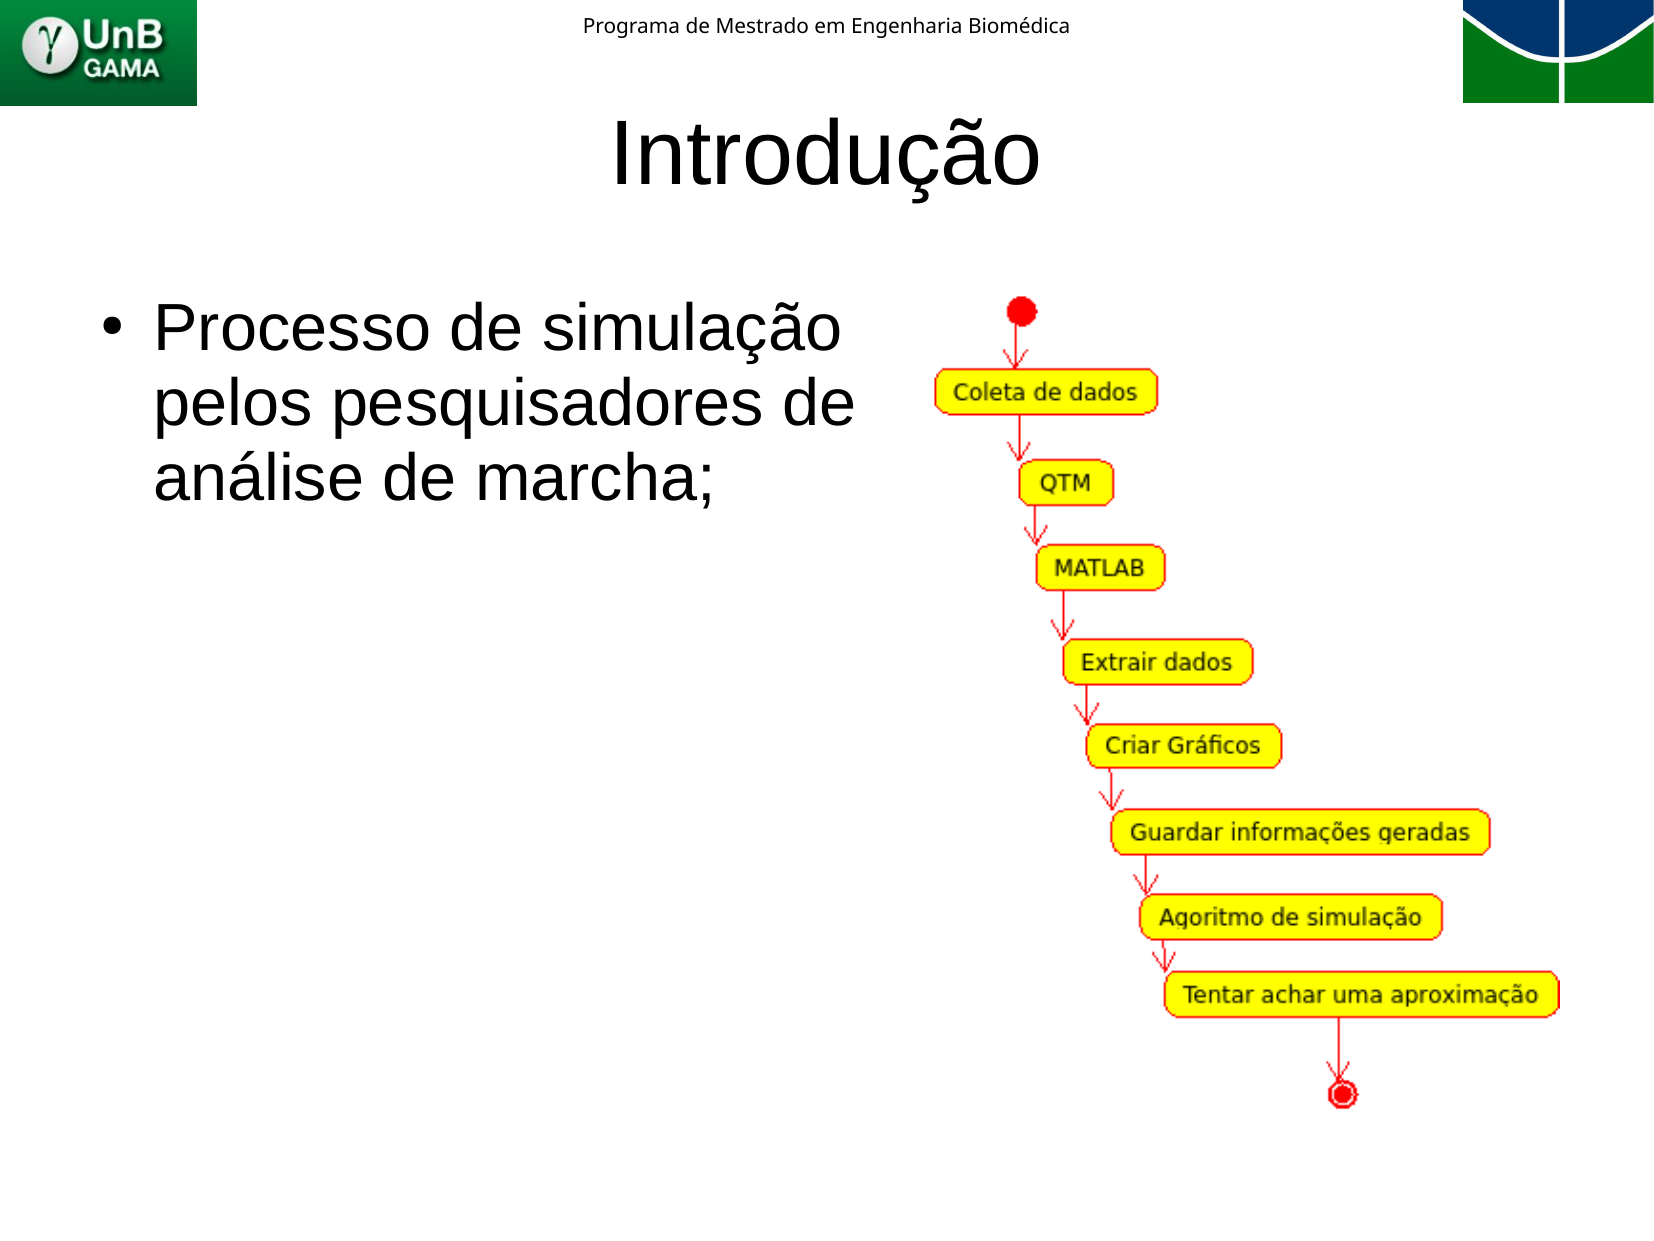

# Introdução
Processo de simulação pelos pesquisadores de análise de marcha;